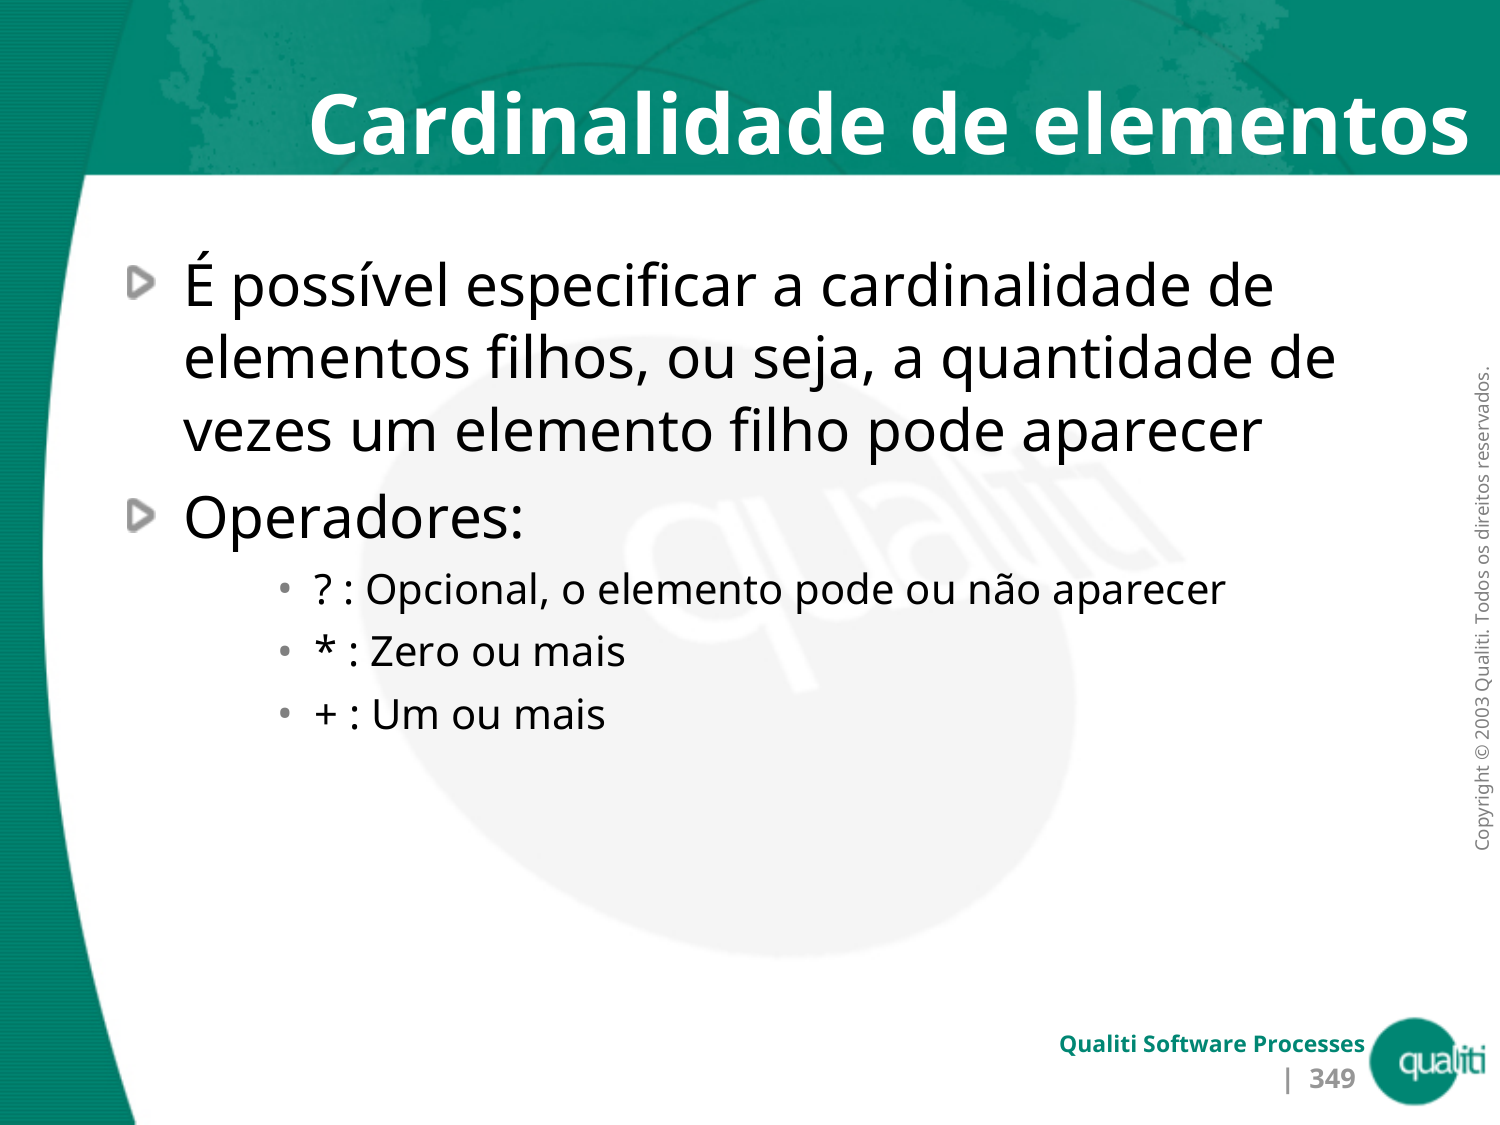

# Cardinalidade de elementos
É possível especificar a cardinalidade de elementos filhos, ou seja, a quantidade de vezes um elemento filho pode aparecer
Operadores:
? : Opcional, o elemento pode ou não aparecer
* : Zero ou mais
+ : Um ou mais